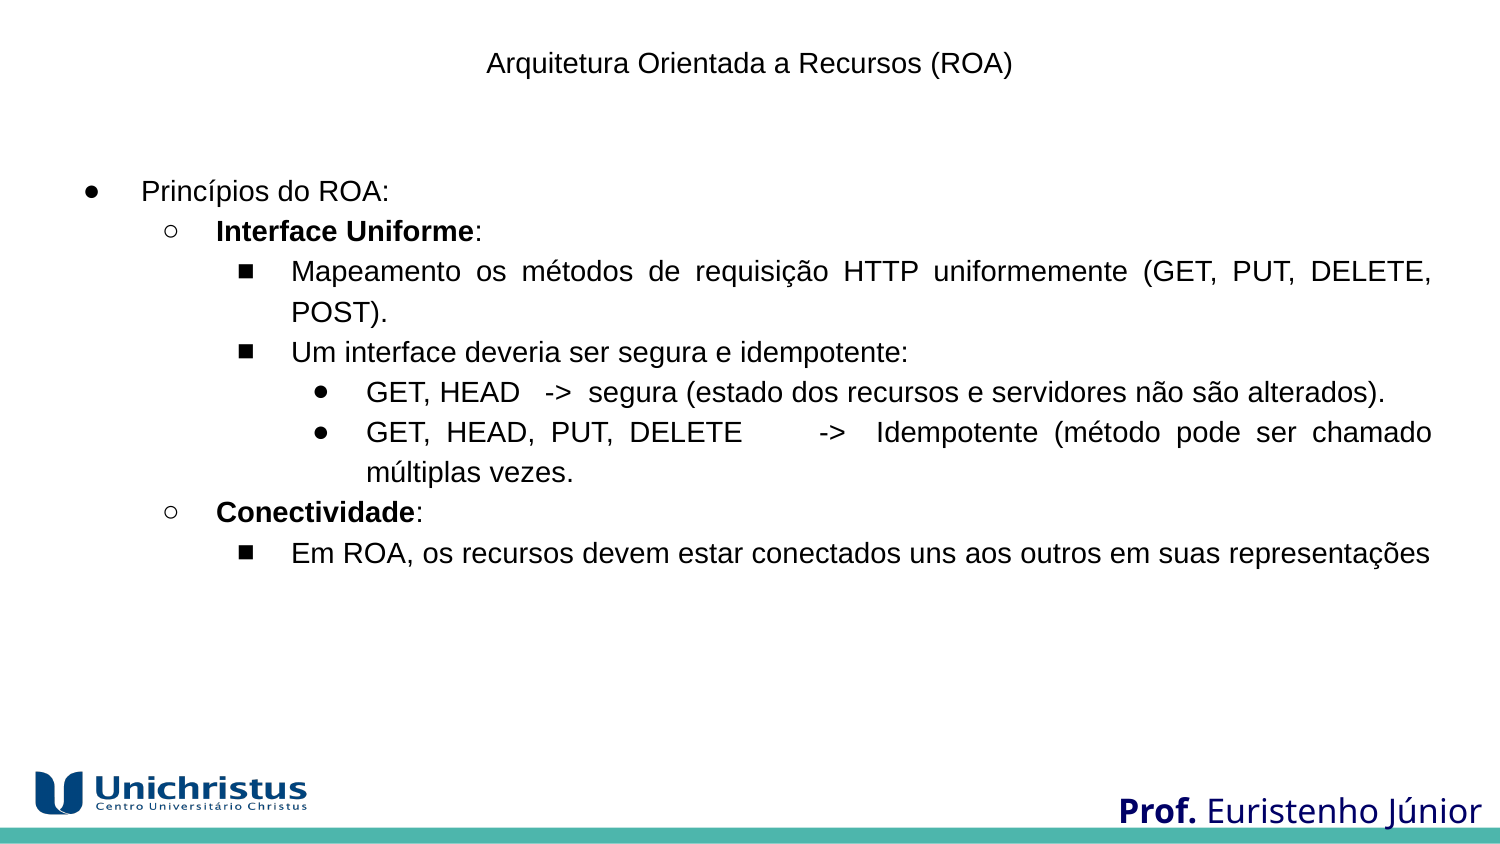

# Arquitetura Orientada a Recursos (ROA)
Princípios do ROA:
Interface Uniforme:
Mapeamento os métodos de requisição HTTP uniformemente (GET, PUT, DELETE, POST).
Um interface deveria ser segura e idempotente:
GET, HEAD -> segura (estado dos recursos e servidores não são alterados).
GET, HEAD, PUT, DELETE -> Idempotente (método pode ser chamado múltiplas vezes.
Conectividade:
Em ROA, os recursos devem estar conectados uns aos outros em suas representações
Prof. Euristenho Júnior